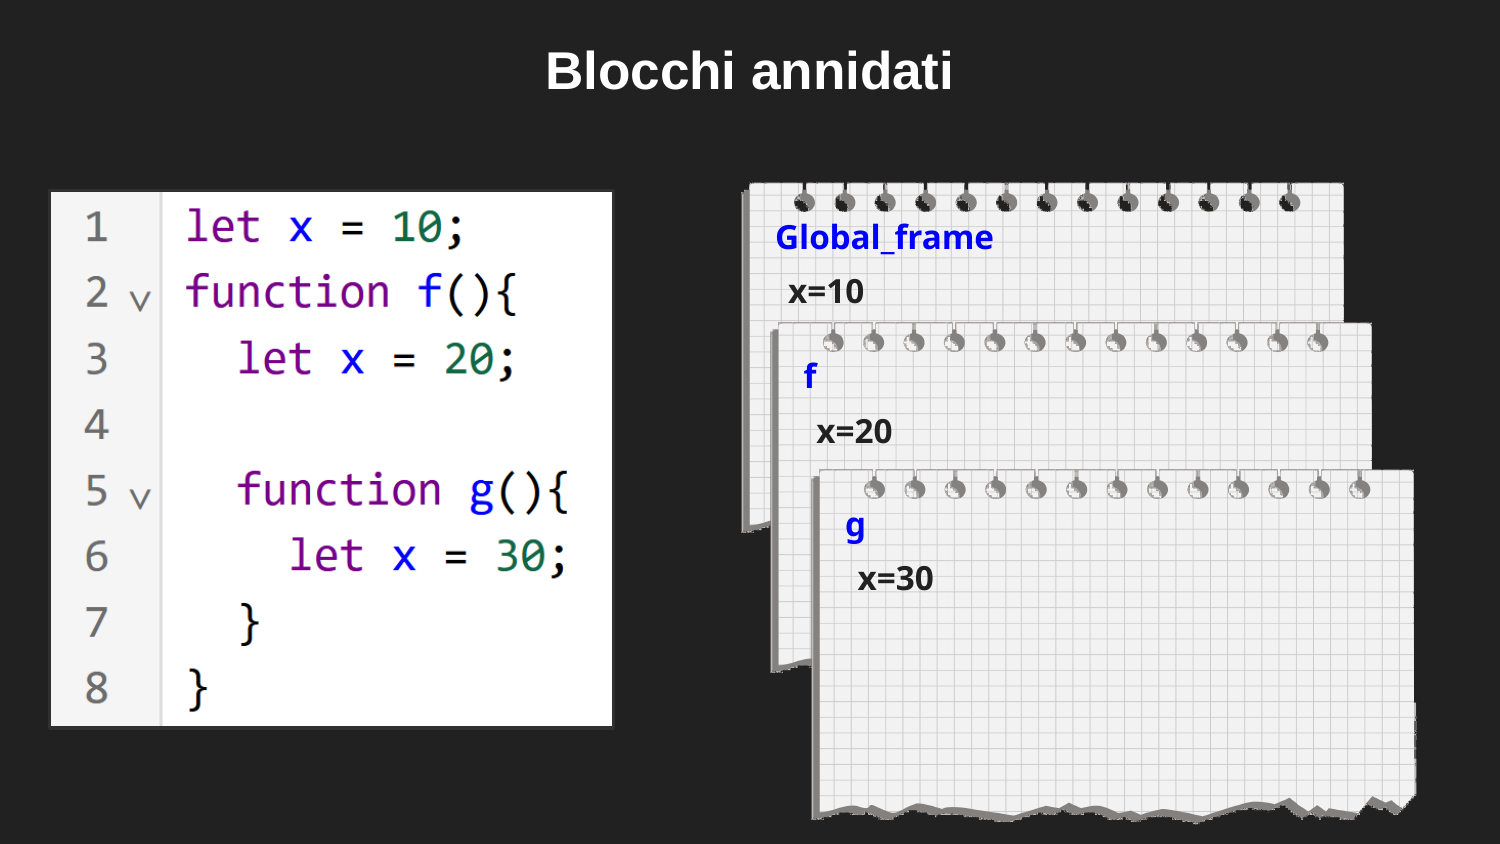

# Blocchi annidati
Global_frame
x=10
f
x=20
g
x=30